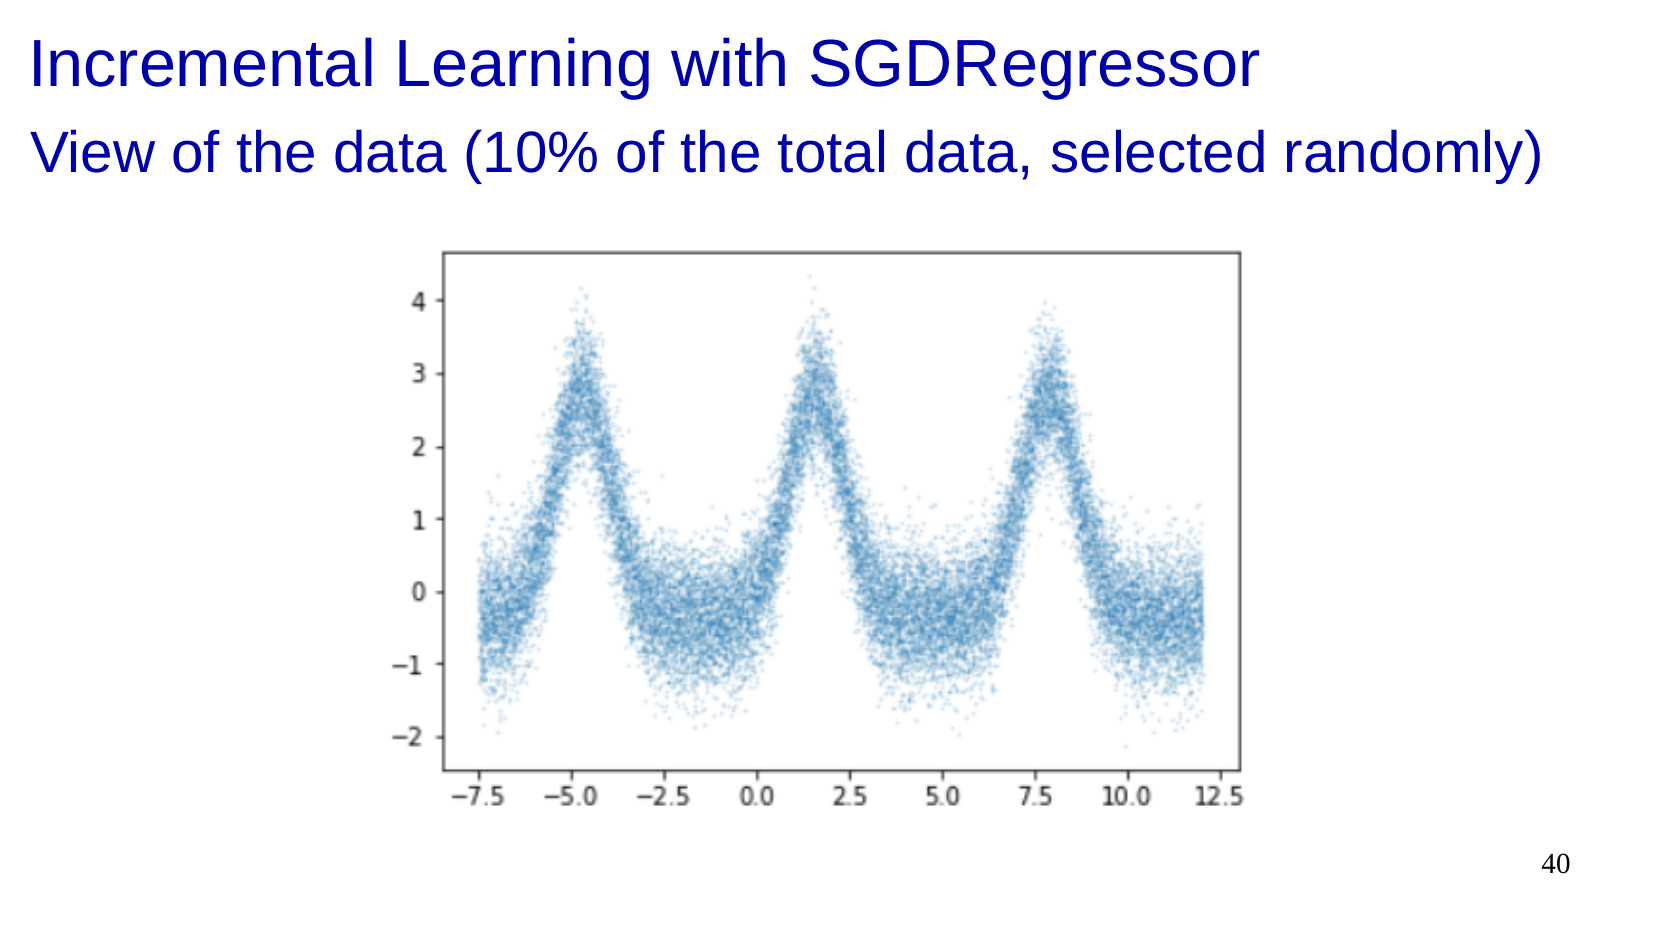

# Incremental Learning with SGDRegressor
View of the data (10% of the total data, selected randomly)
40